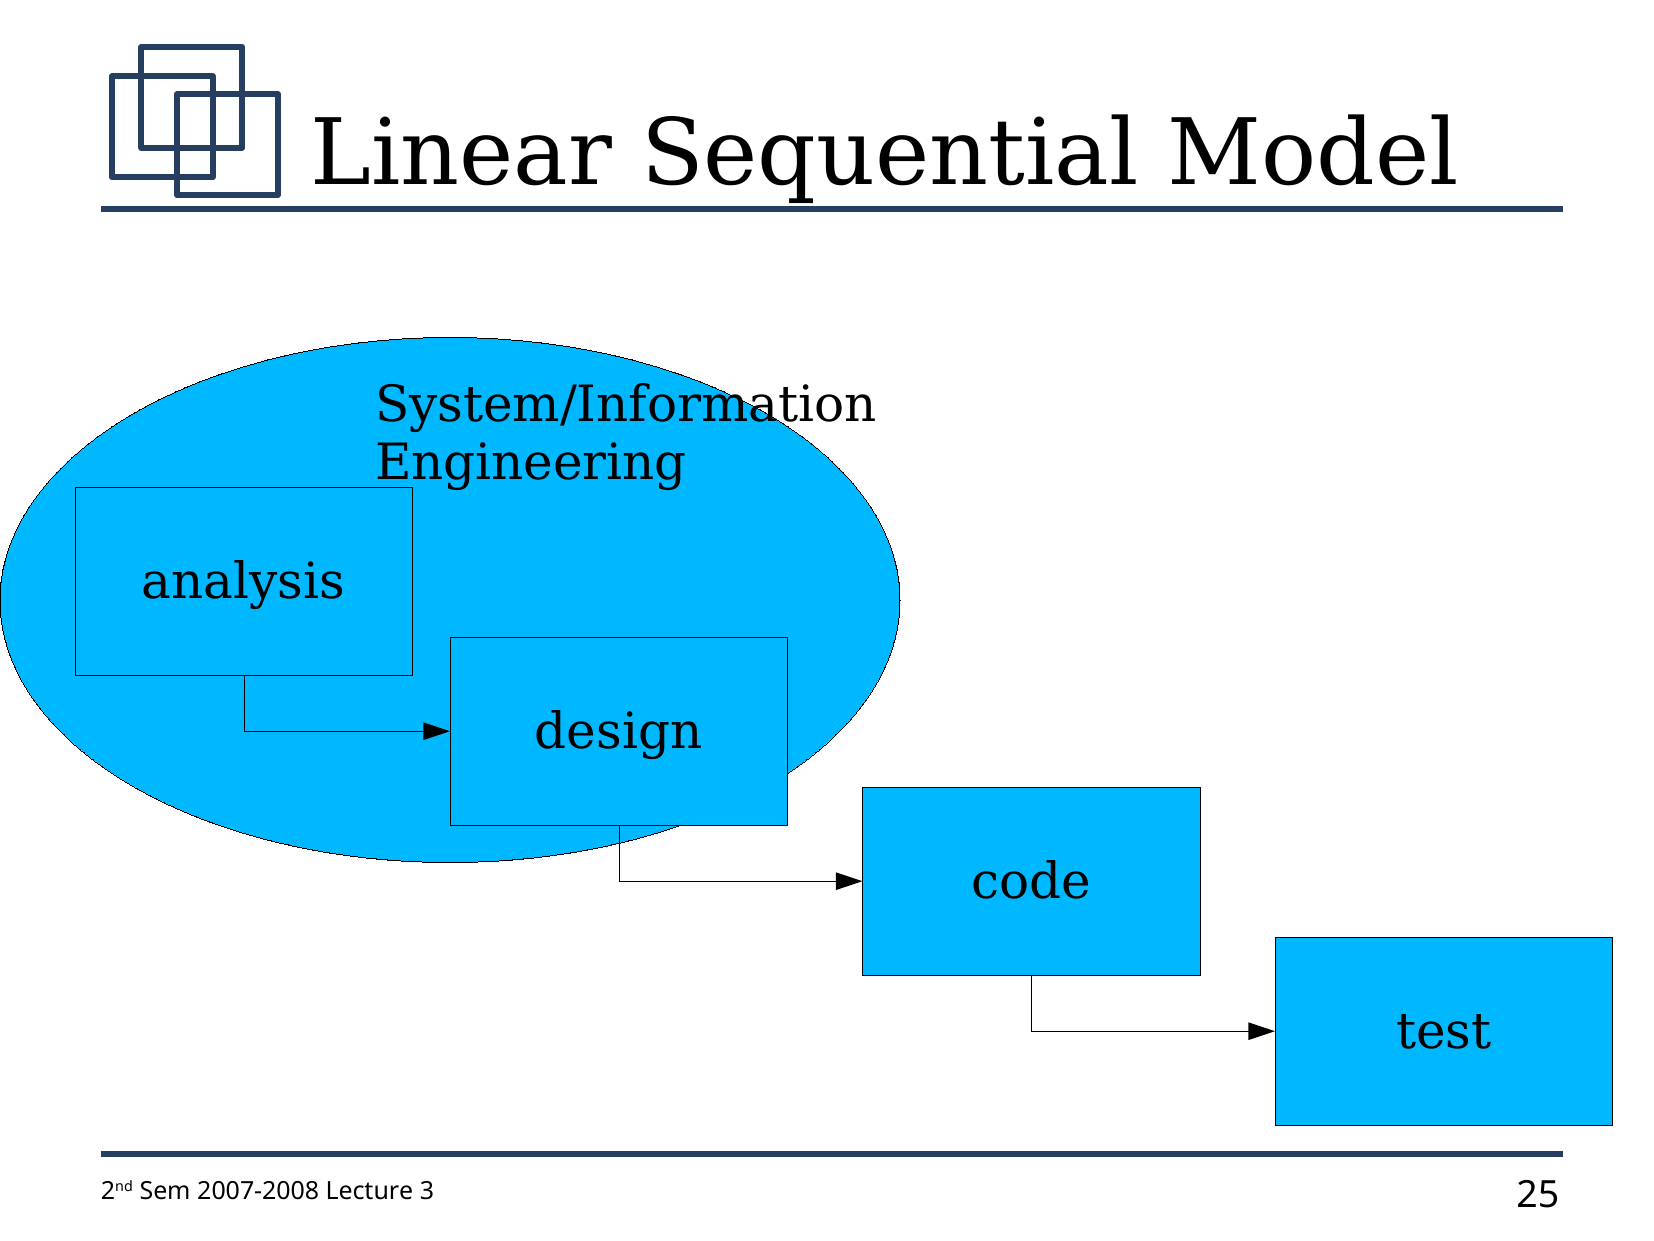

# Linear Sequential Model
System/Information Engineering
analysis
design
code
test